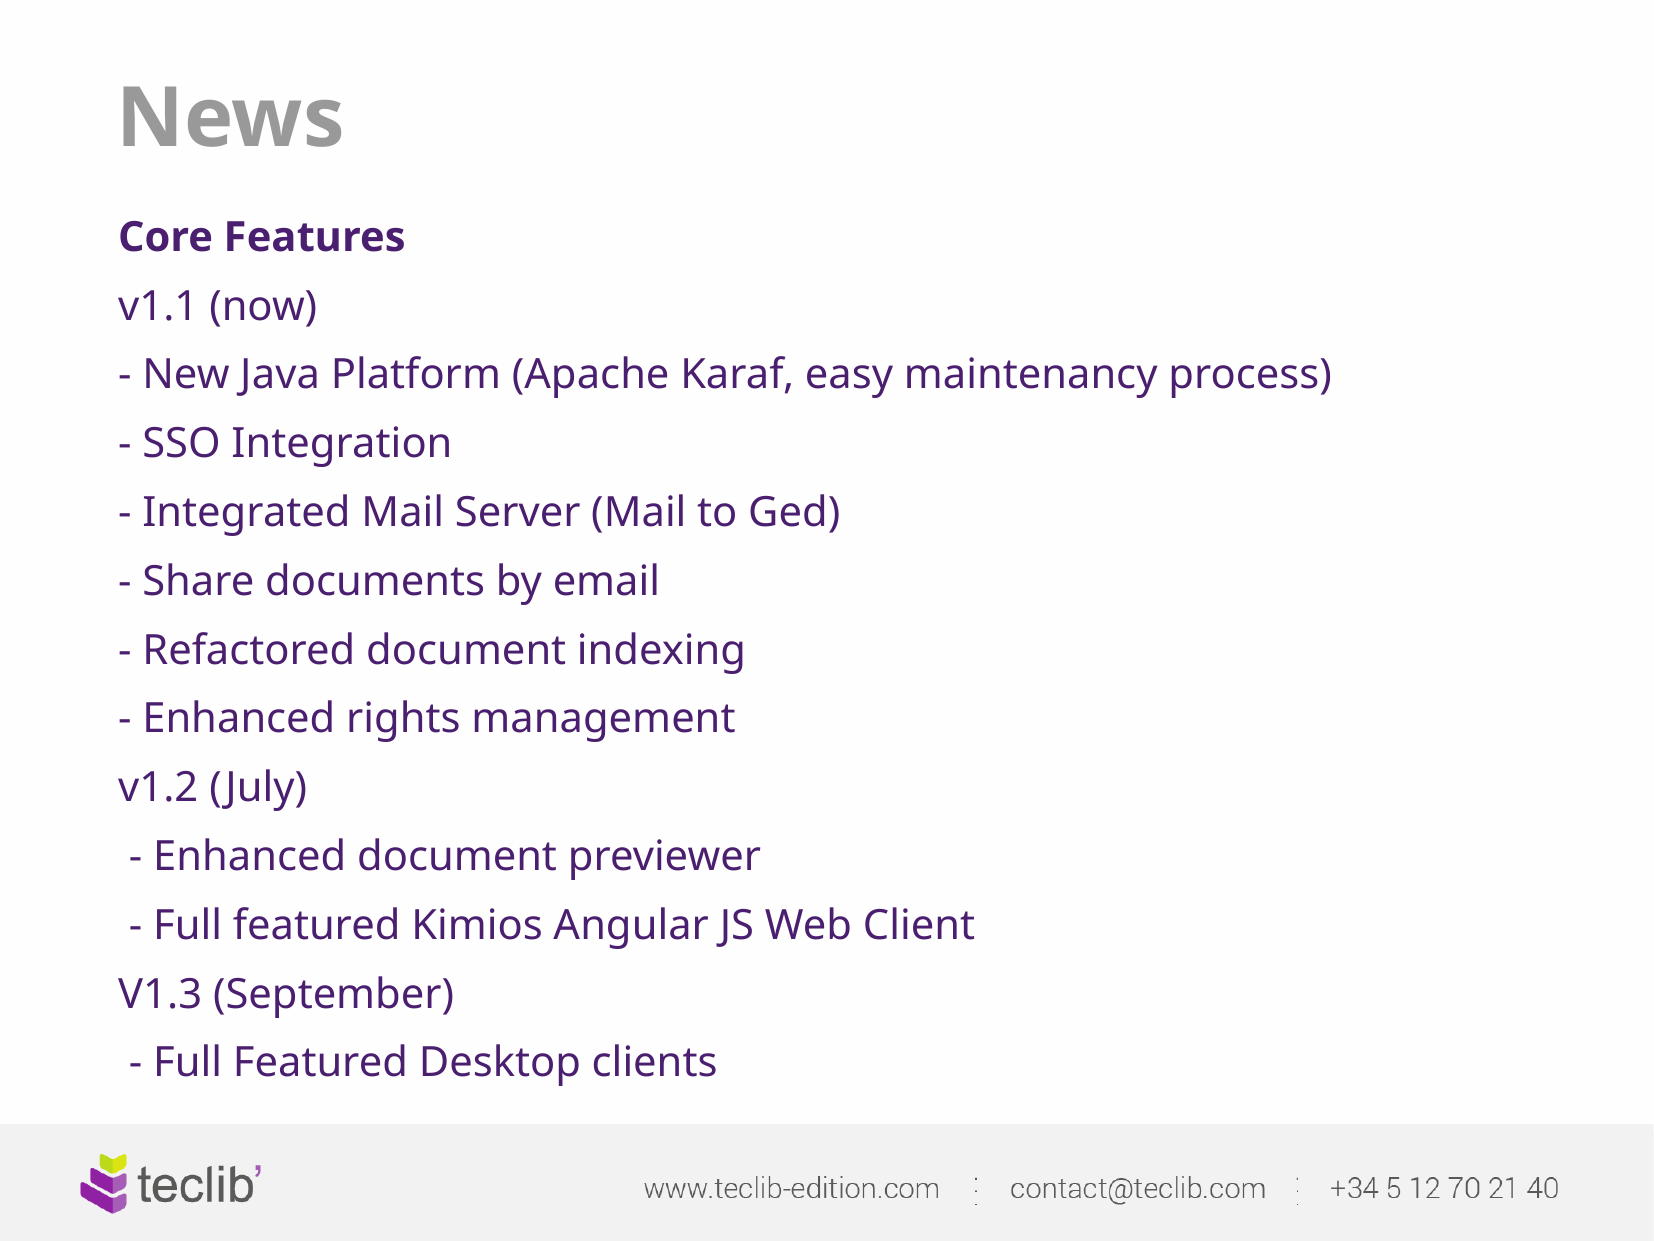

# News
Core Features
v1.1 (now)
- New Java Platform (Apache Karaf, easy maintenancy process)
- SSO Integration
- Integrated Mail Server (Mail to Ged)
- Share documents by email
- Refactored document indexing
- Enhanced rights management
v1.2 (July)
 - Enhanced document previewer
 - Full featured Kimios Angular JS Web Client
V1.3 (September)
 - Full Featured Desktop clients